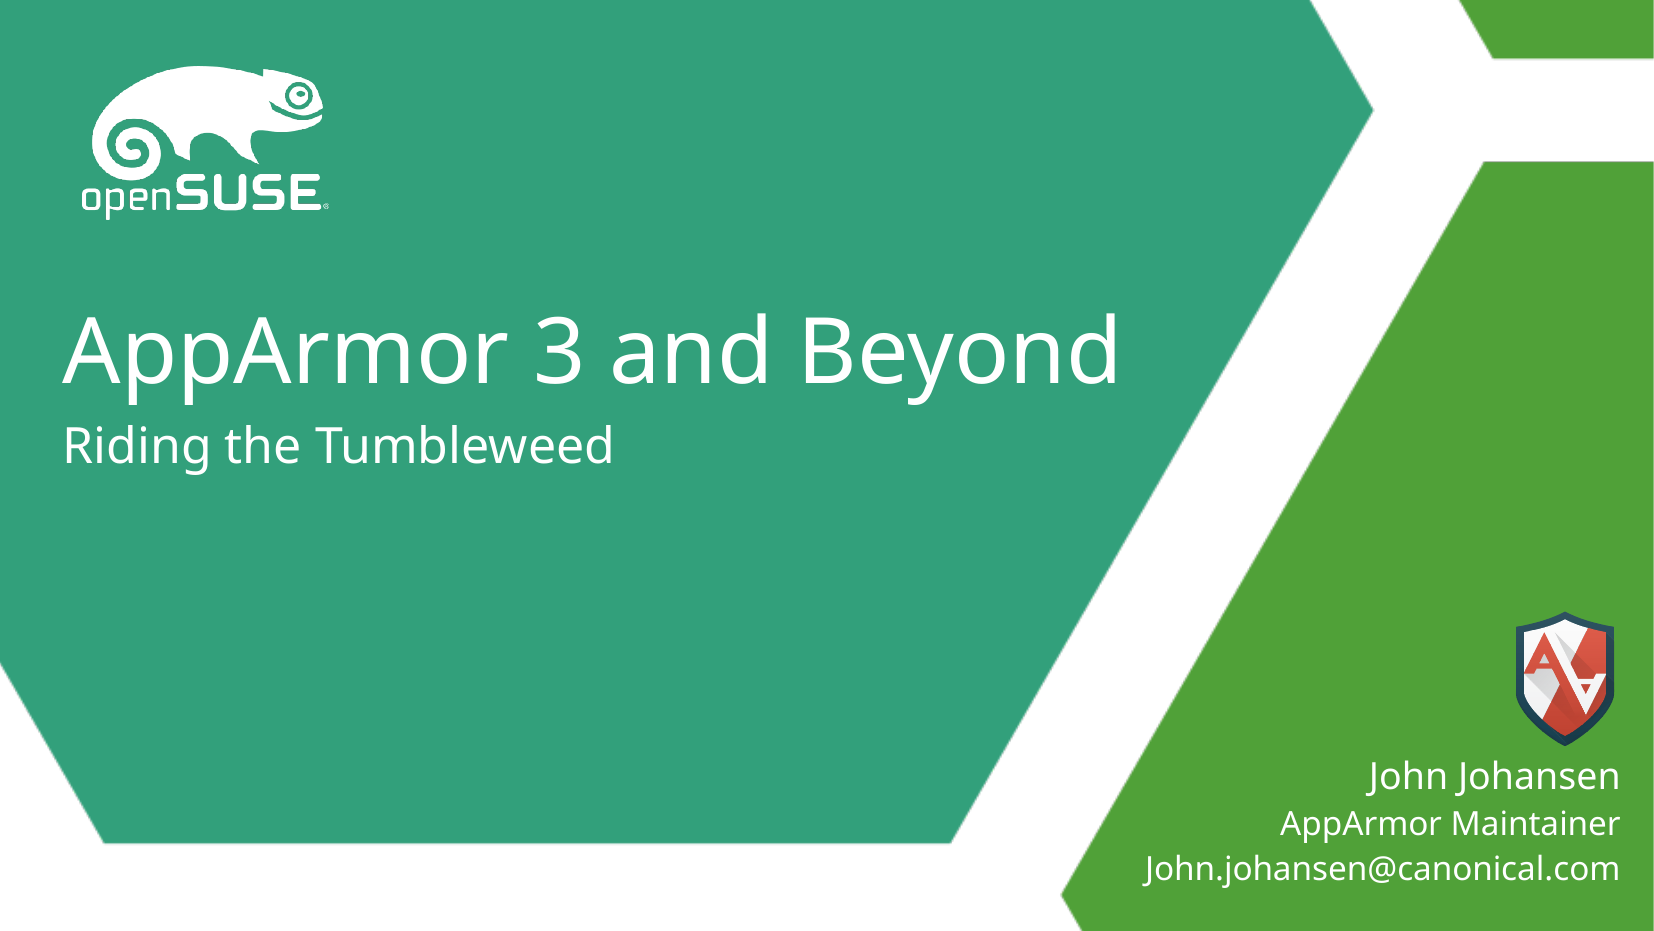

AppArmor 3 and Beyond
Riding the Tumbleweed
# John Johansen
AppArmor Maintainer
John.johansen@canonical.com